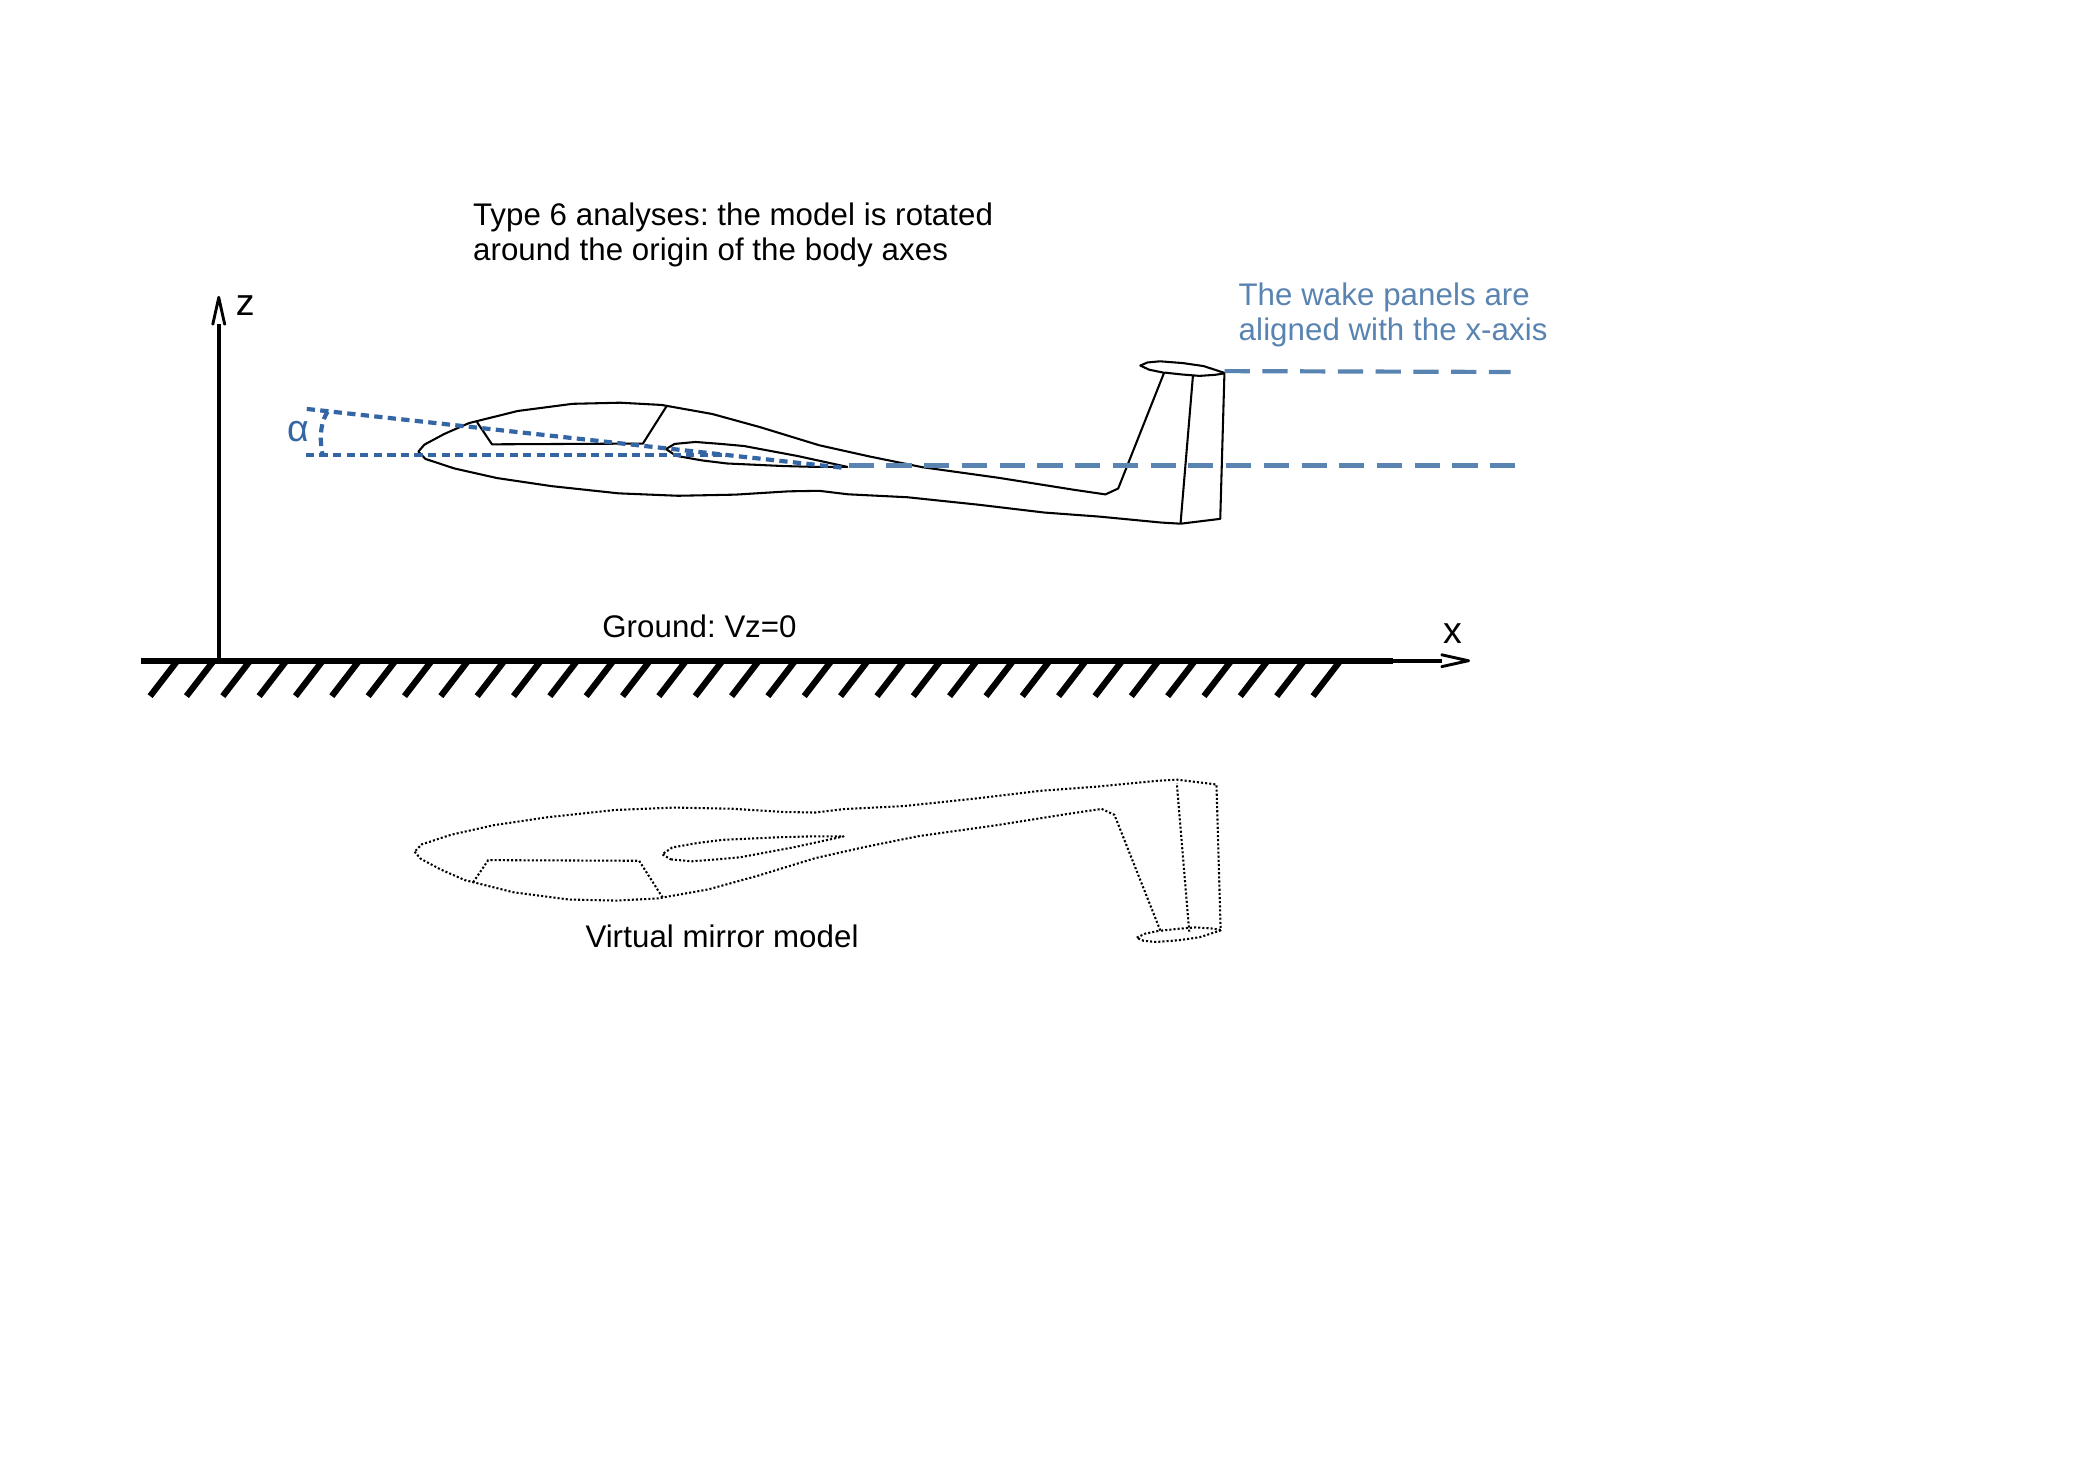

Type 6 analyses: the model is rotated
around the origin of the body axes
The wake panels are
aligned with the x-axis
z
α
Ground: Vz=0
x
Virtual mirror model